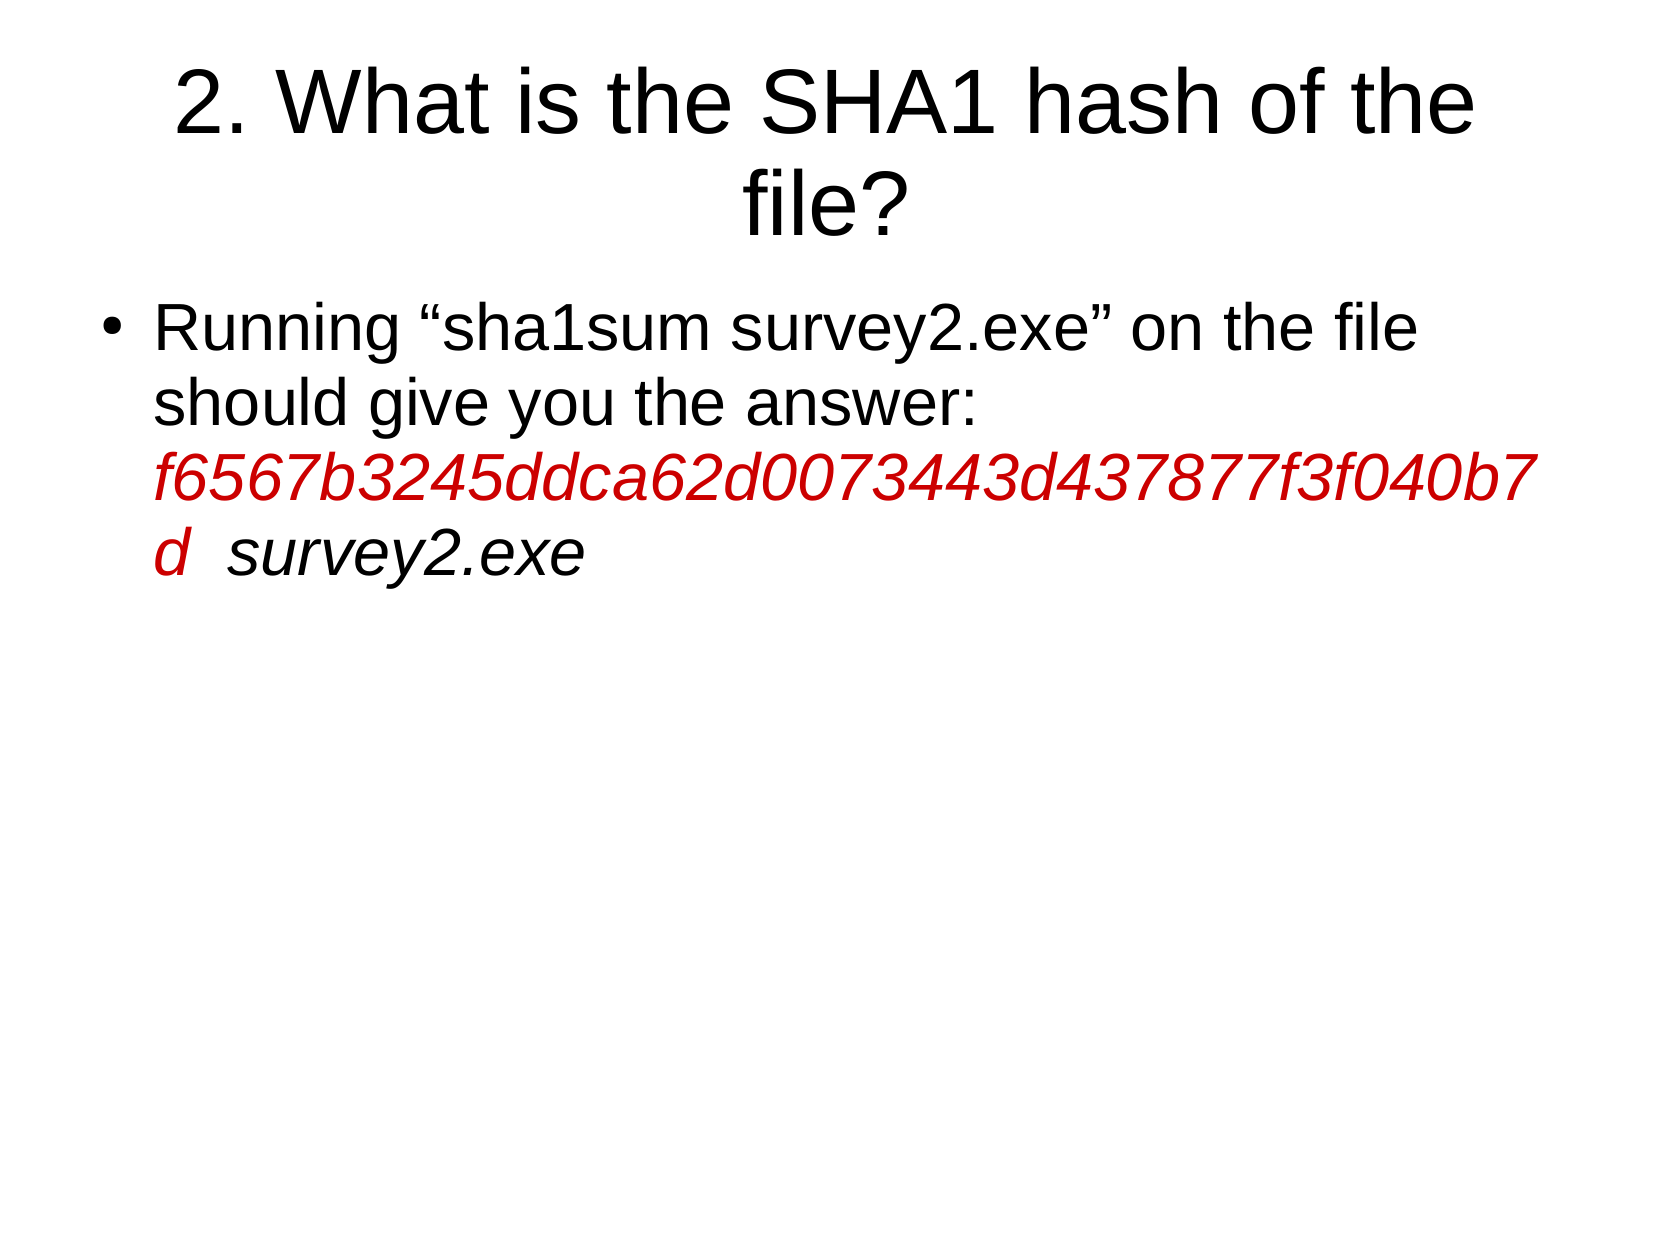

# 2. What is the SHA1 hash of the file?
Running “sha1sum survey2.exe” on the file should give you the answer: f6567b3245ddca62d0073443d437877f3f040b7d survey2.exe